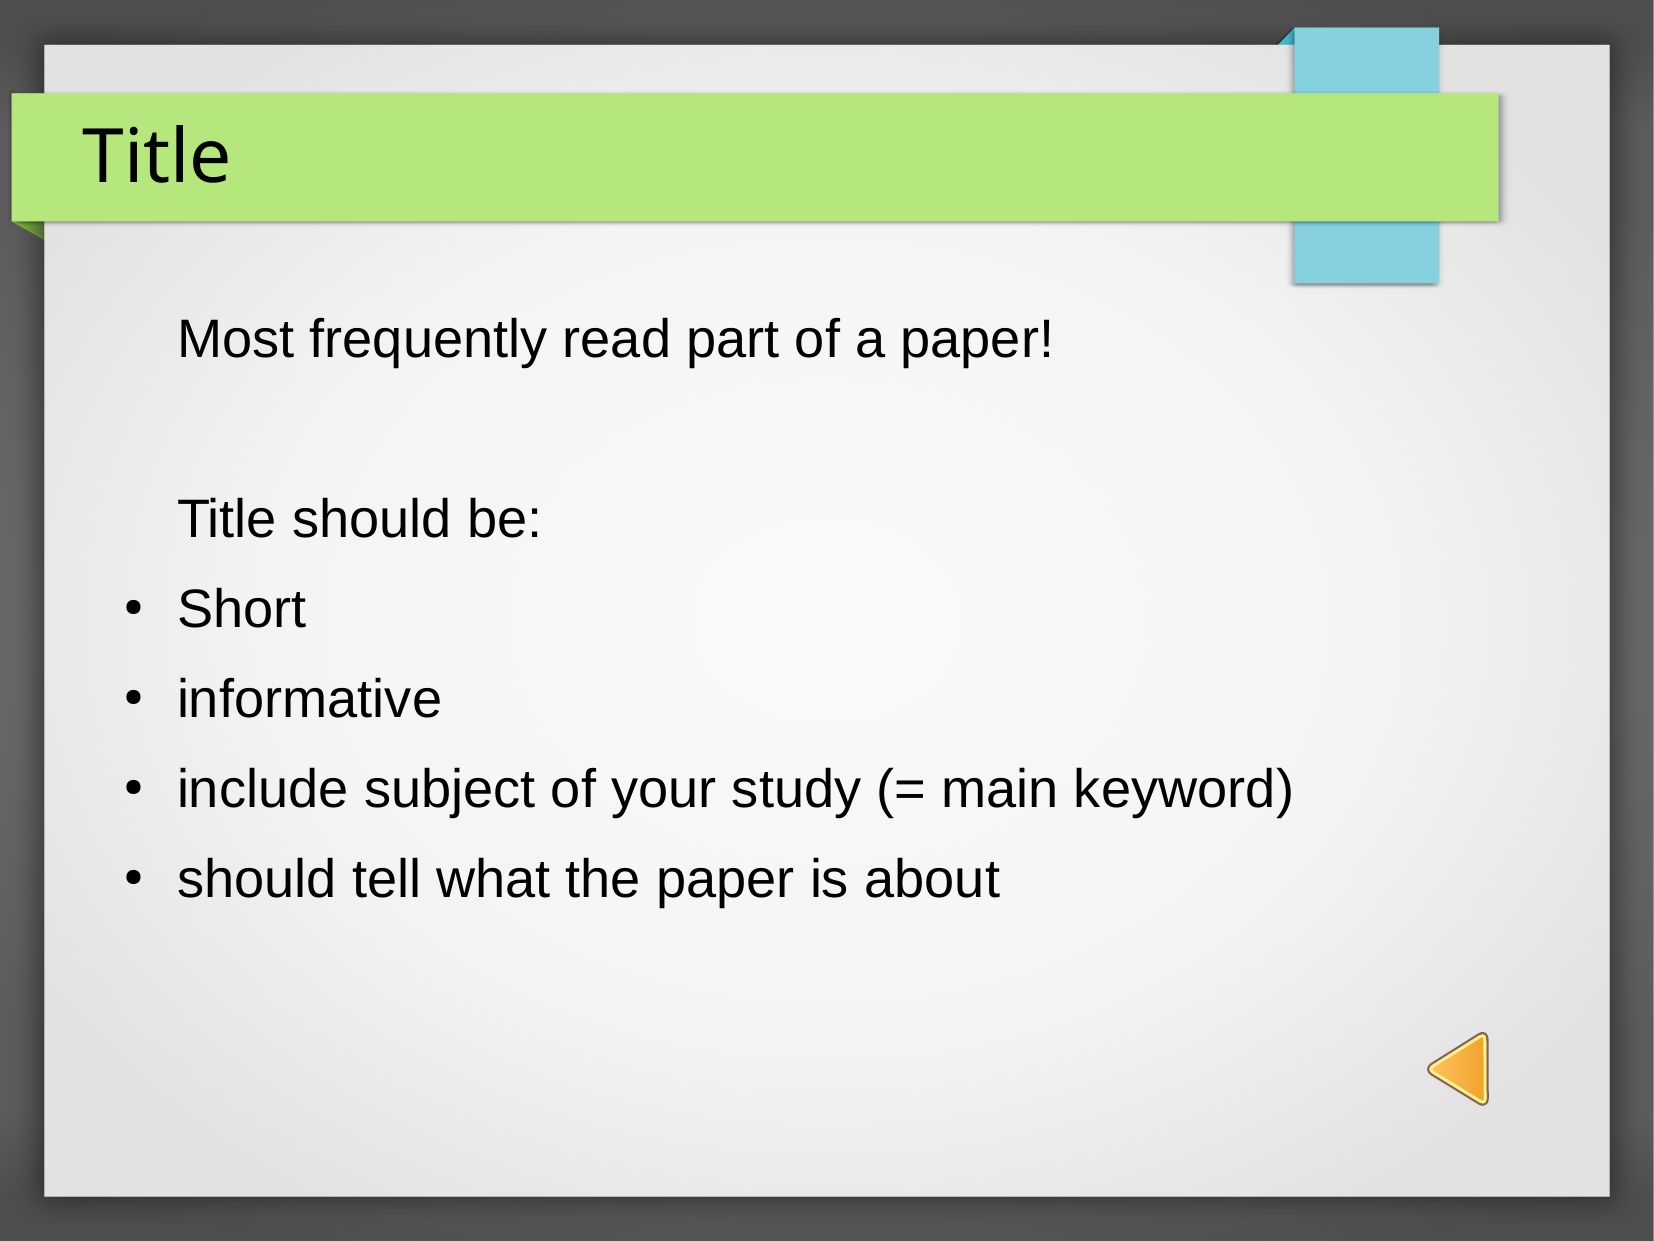

# Title
Most frequently read part of a paper!
Title should be:
Short
informative
include subject of your study (= main keyword)
should tell what the paper is about